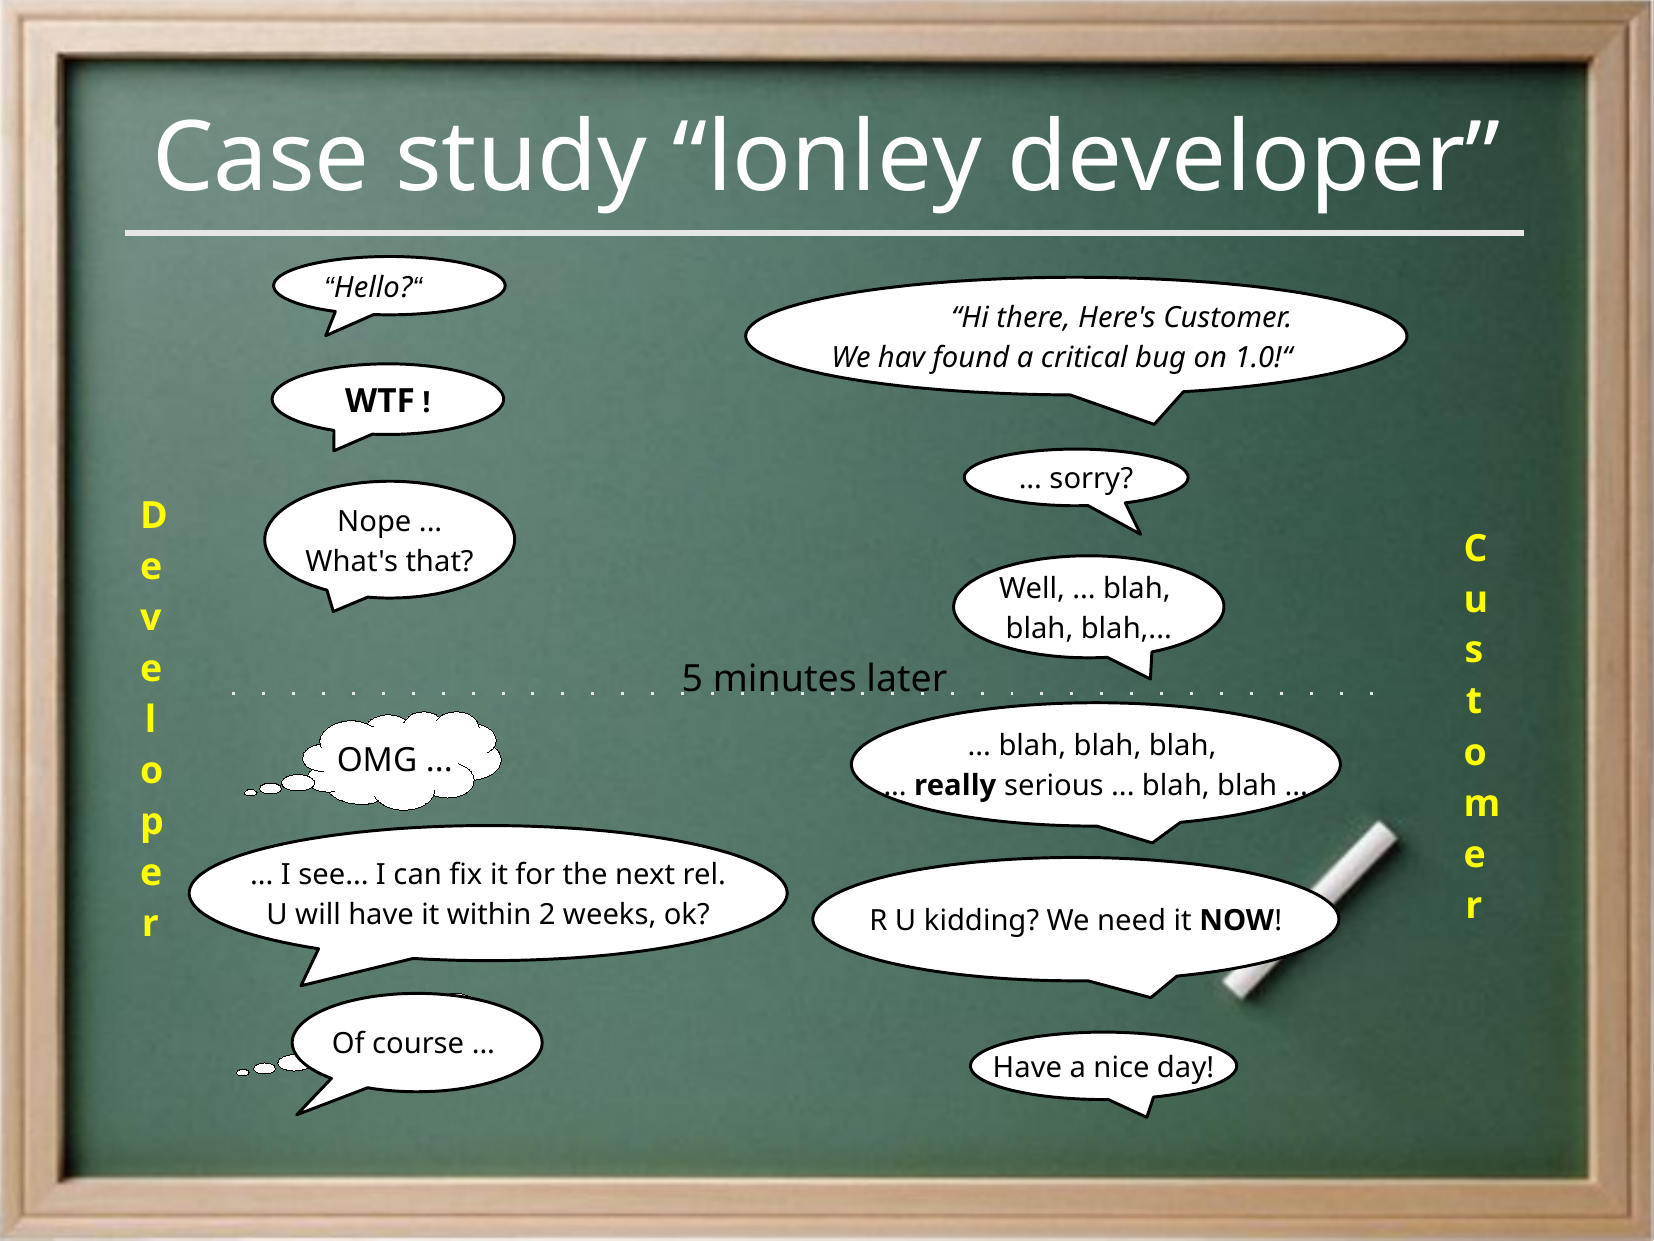

# Case study “lonley developer”
“Hello?“
“Hi there, Here's Customer.
We hav found a critical bug on 1.0!“
WTF !
... sorry?
Developer
Nope ...
What's that?
Customer
Well, ... blah,
blah, blah,...
5 minutes later
... blah, blah, blah,
... really serious ... blah, blah ...
OMG ...
... I see... I can fix it for the next rel.
U will have it within 2 weeks, ok?
R U kidding? We need it NOW!
Of course ...
FUCK!
Have a nice day!